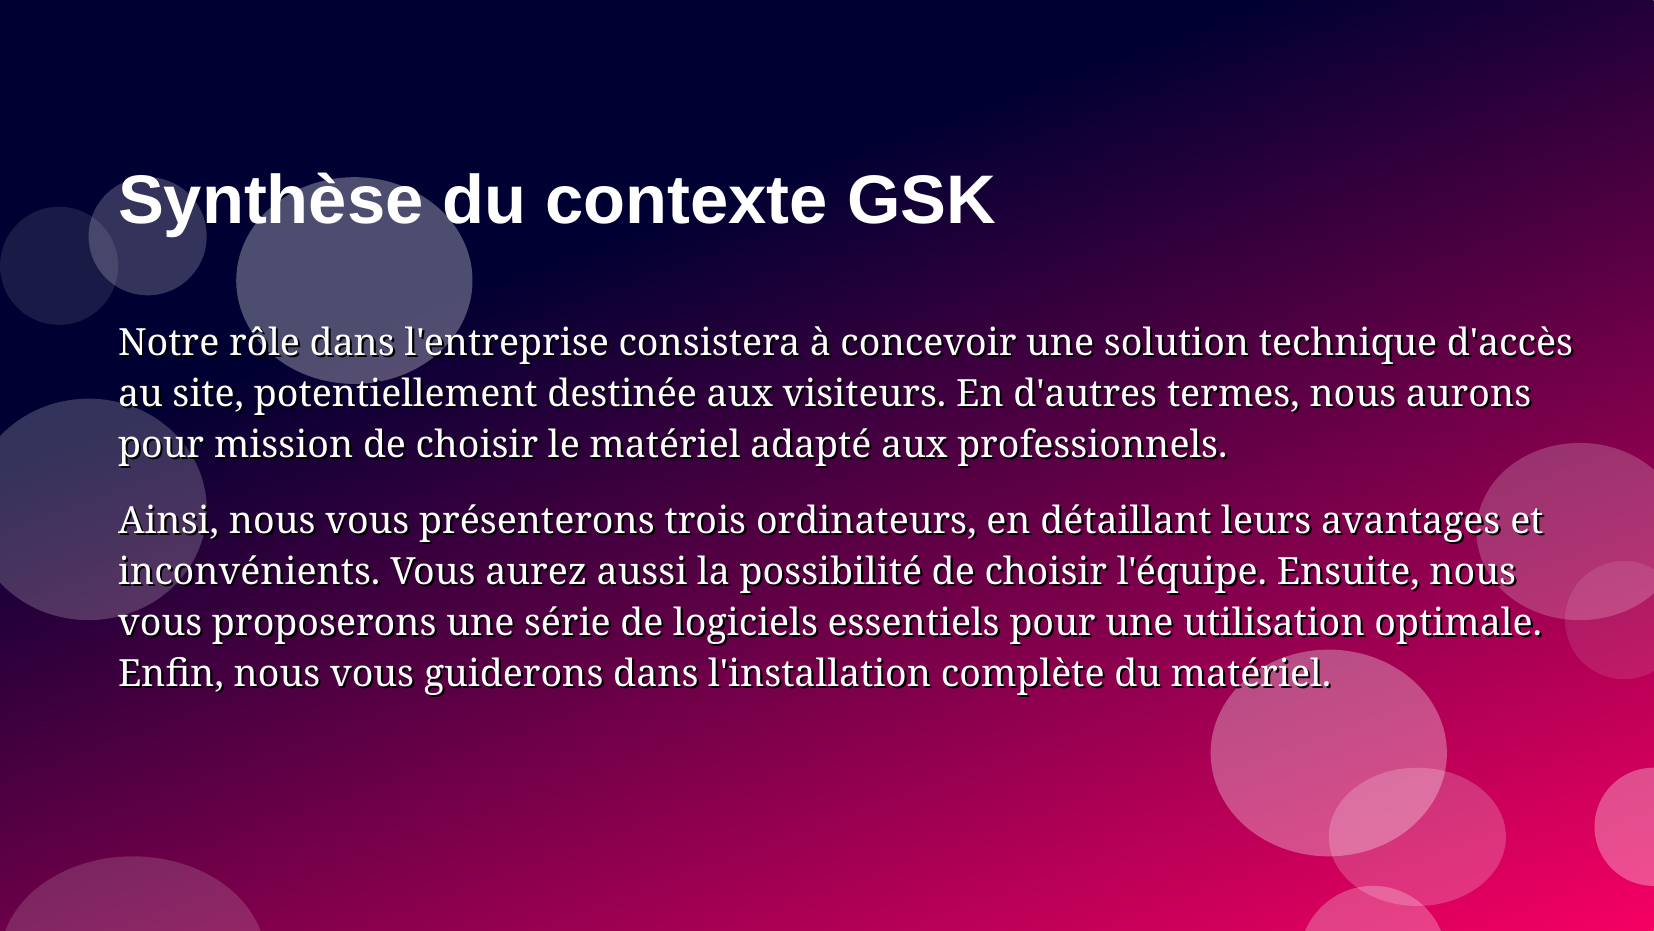

# Synthèse du contexte GSK
Notre rôle dans l'entreprise consistera à concevoir une solution technique d'accès au site, potentiellement destinée aux visiteurs. En d'autres termes, nous aurons pour mission de choisir le matériel adapté aux professionnels.
Ainsi, nous vous présenterons trois ordinateurs, en détaillant leurs avantages et inconvénients. Vous aurez aussi la possibilité de choisir l'équipe. Ensuite, nous vous proposerons une série de logiciels essentiels pour une utilisation optimale. Enfin, nous vous guiderons dans l'installation complète du matériel.